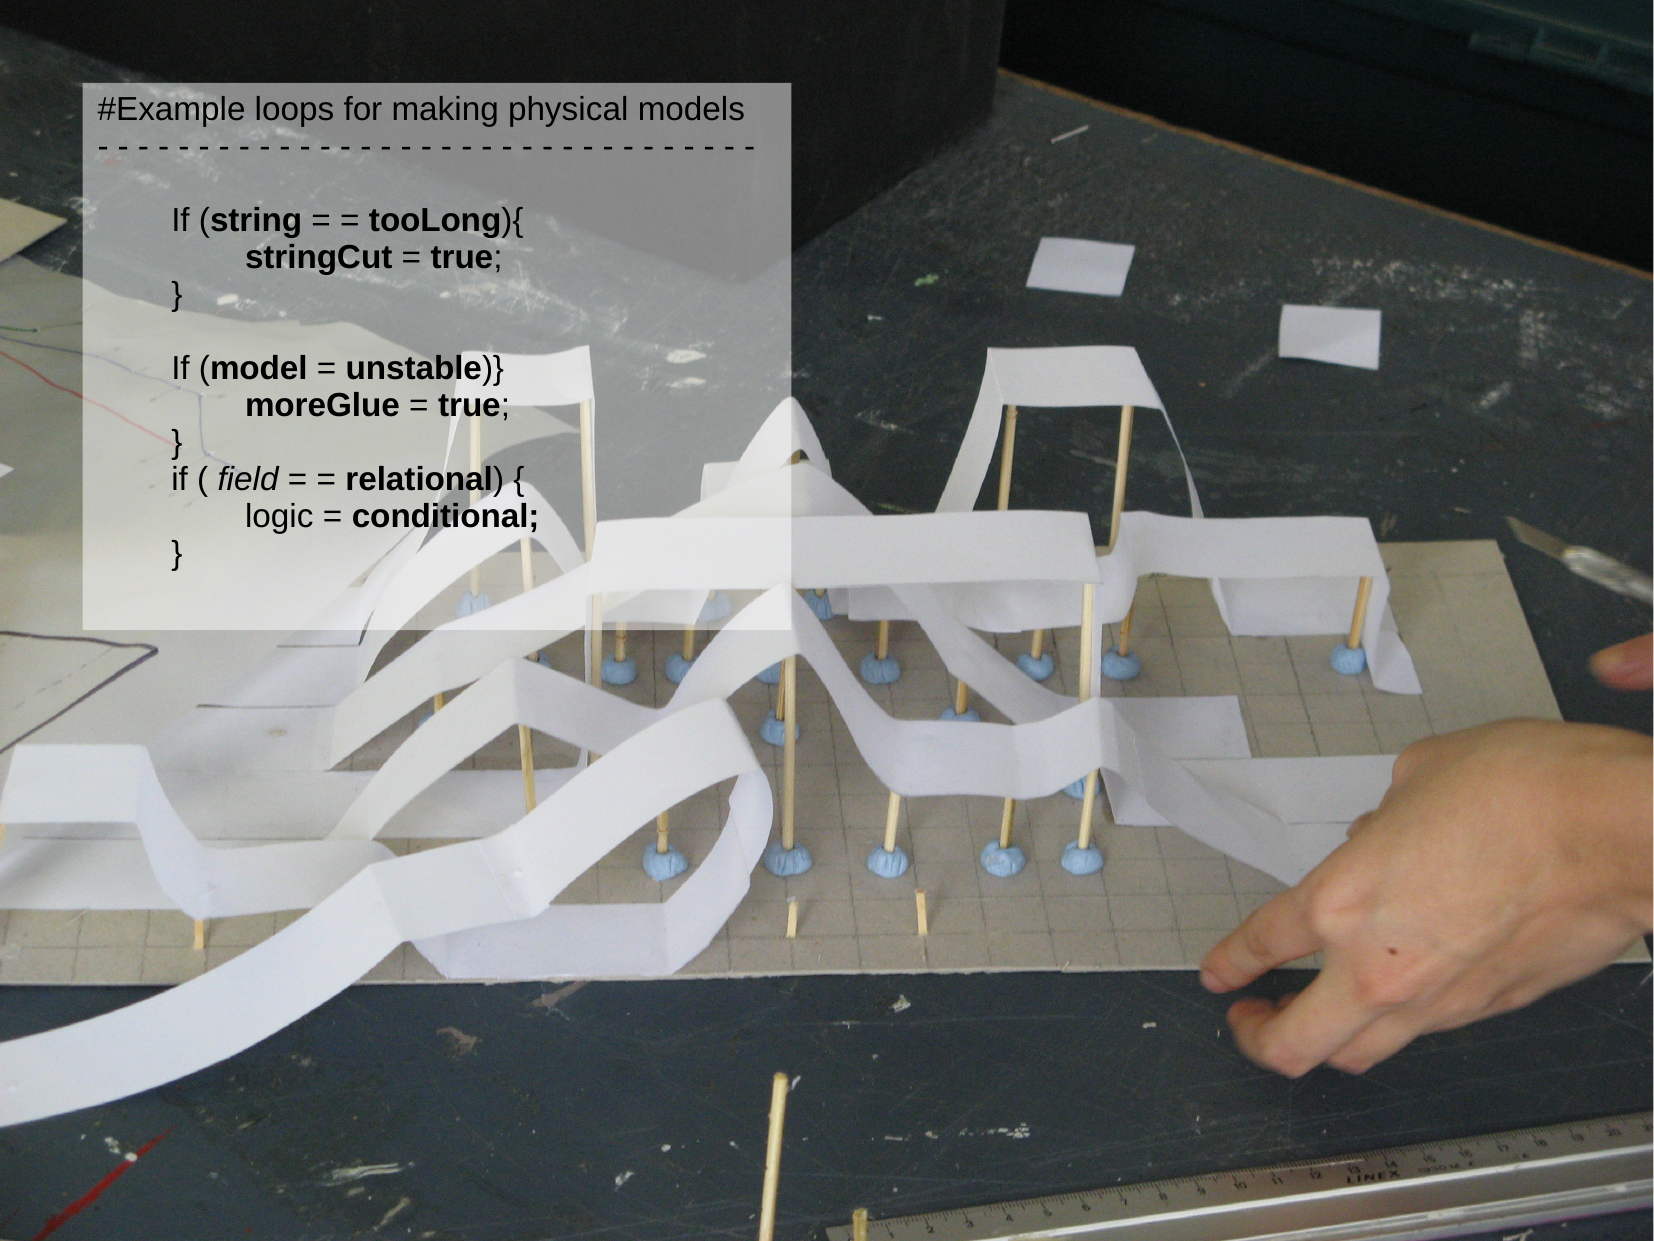

#Example loops for making physical models
- - - - - - - - - - - - - - - - - - - - - - - - - - - - - - - - -
	If (string = = tooLong){
		stringCut = true;
	}
	If (model = unstable)}
		moreGlue = true;
	}
	if ( field = = relational) {
		logic = conditional;
	}